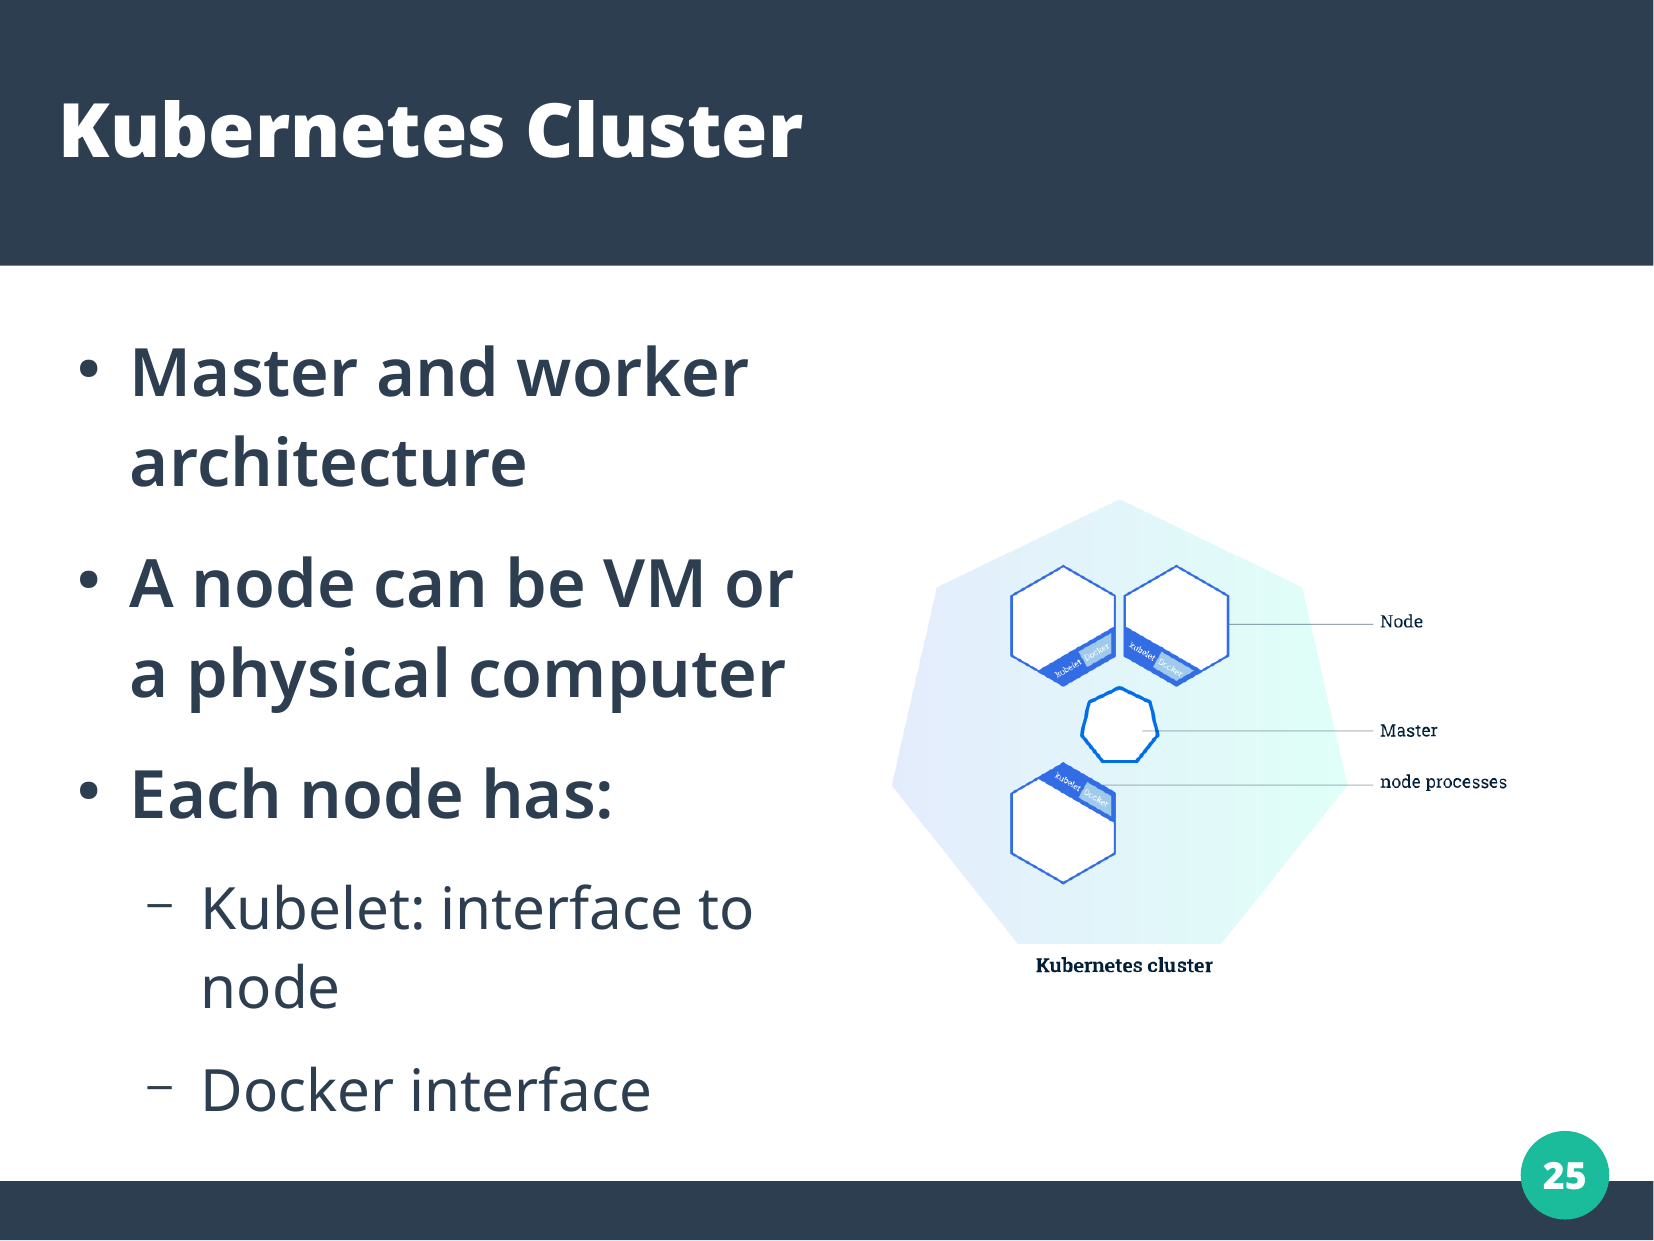

# Kubernetes Cluster
Master and worker architecture
A node can be VM or a physical computer
Each node has:
Kubelet: interface to node
Docker interface
25